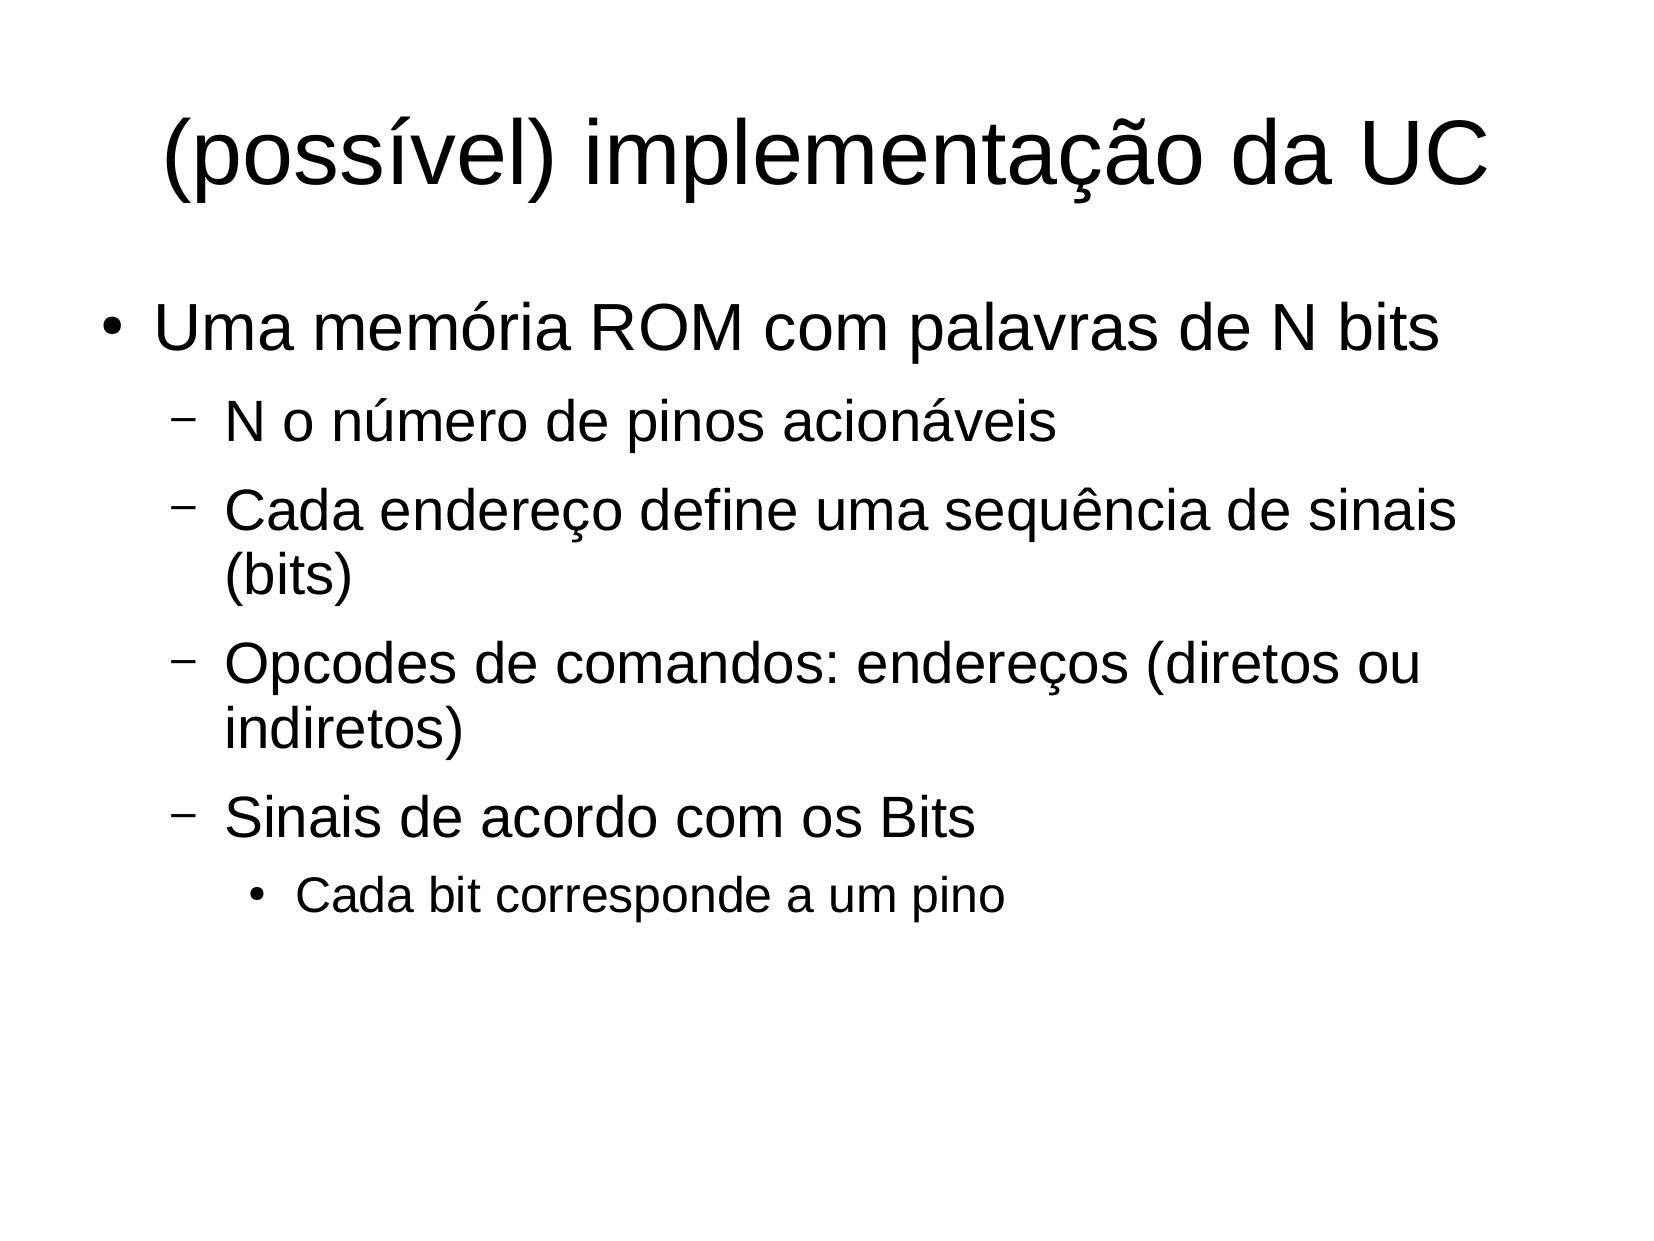

# (possível) implementação da UC
Uma memória ROM com palavras de N bits
N o número de pinos acionáveis
Cada endereço define uma sequência de sinais (bits)
Opcodes de comandos: endereços (diretos ou indiretos)
Sinais de acordo com os Bits
Cada bit corresponde a um pino